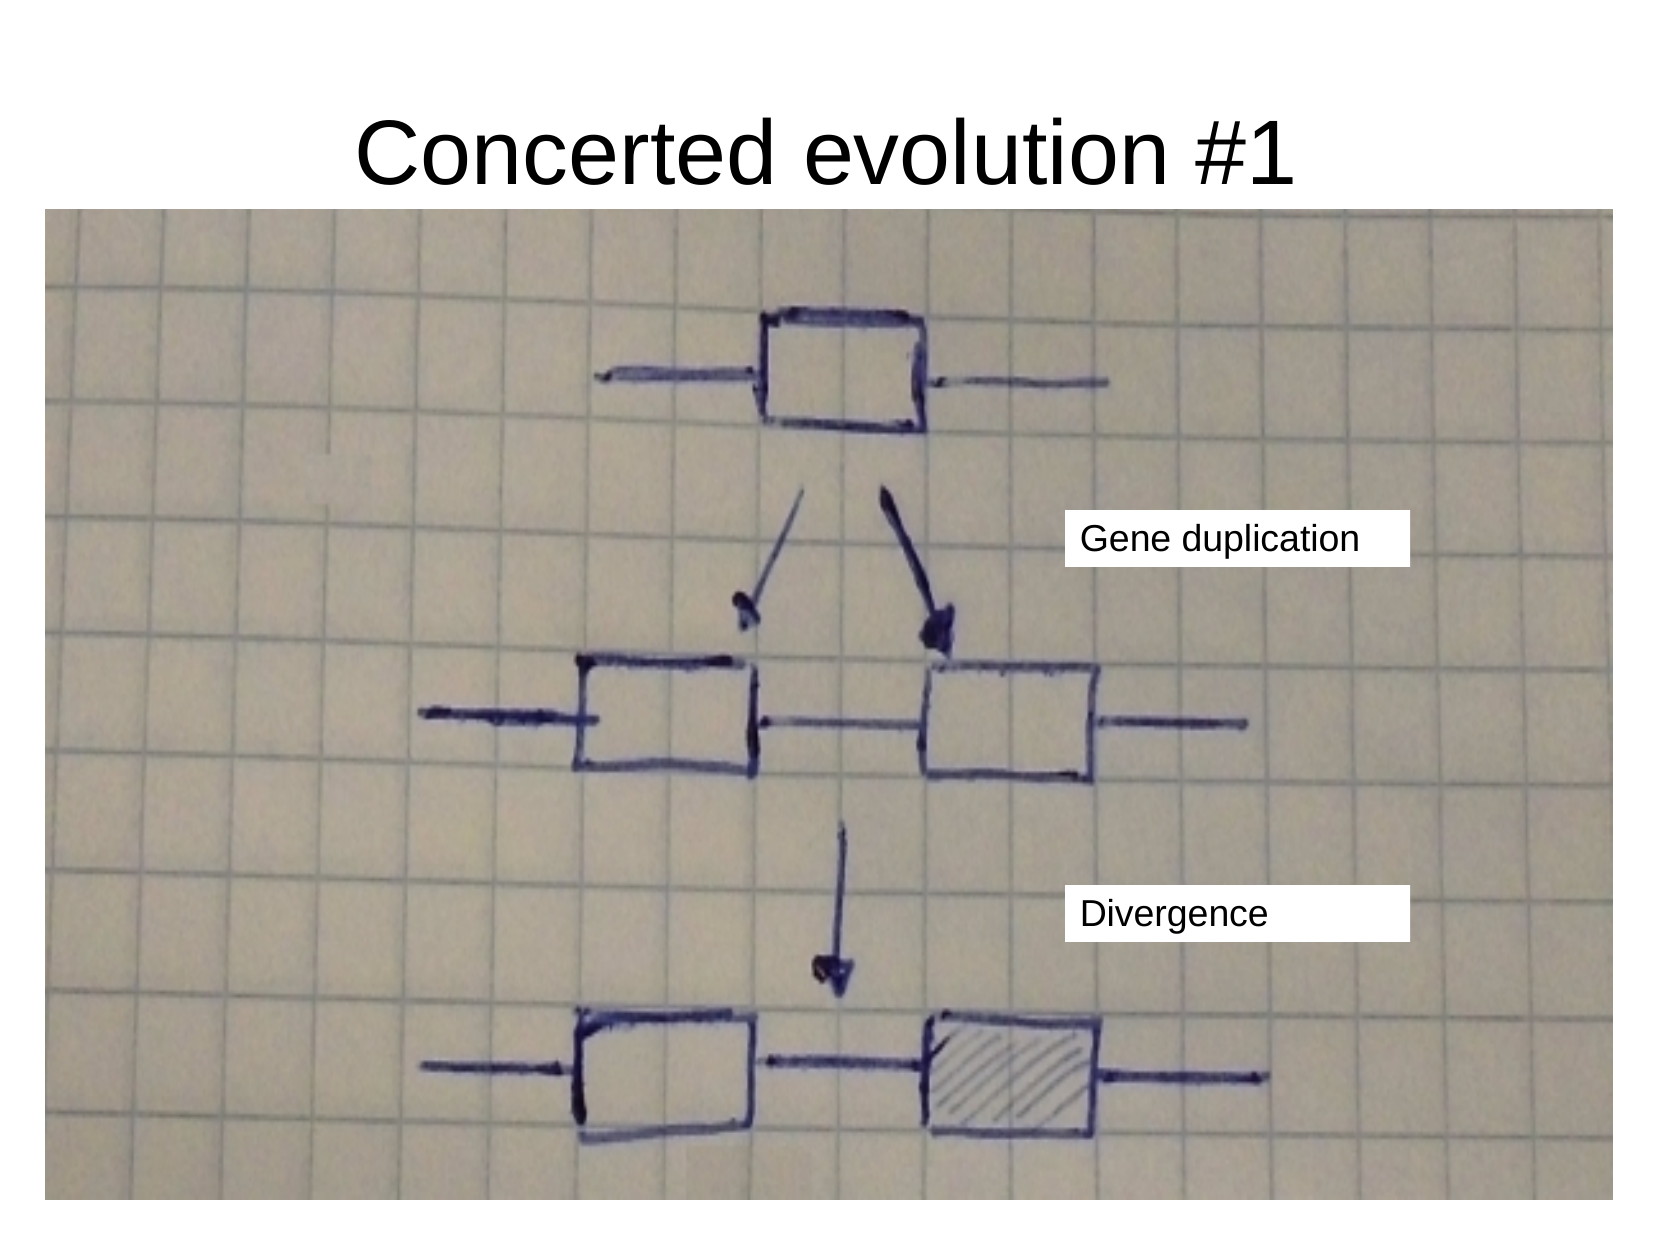

# Concerted evolution #1
Gene duplication
Divergence